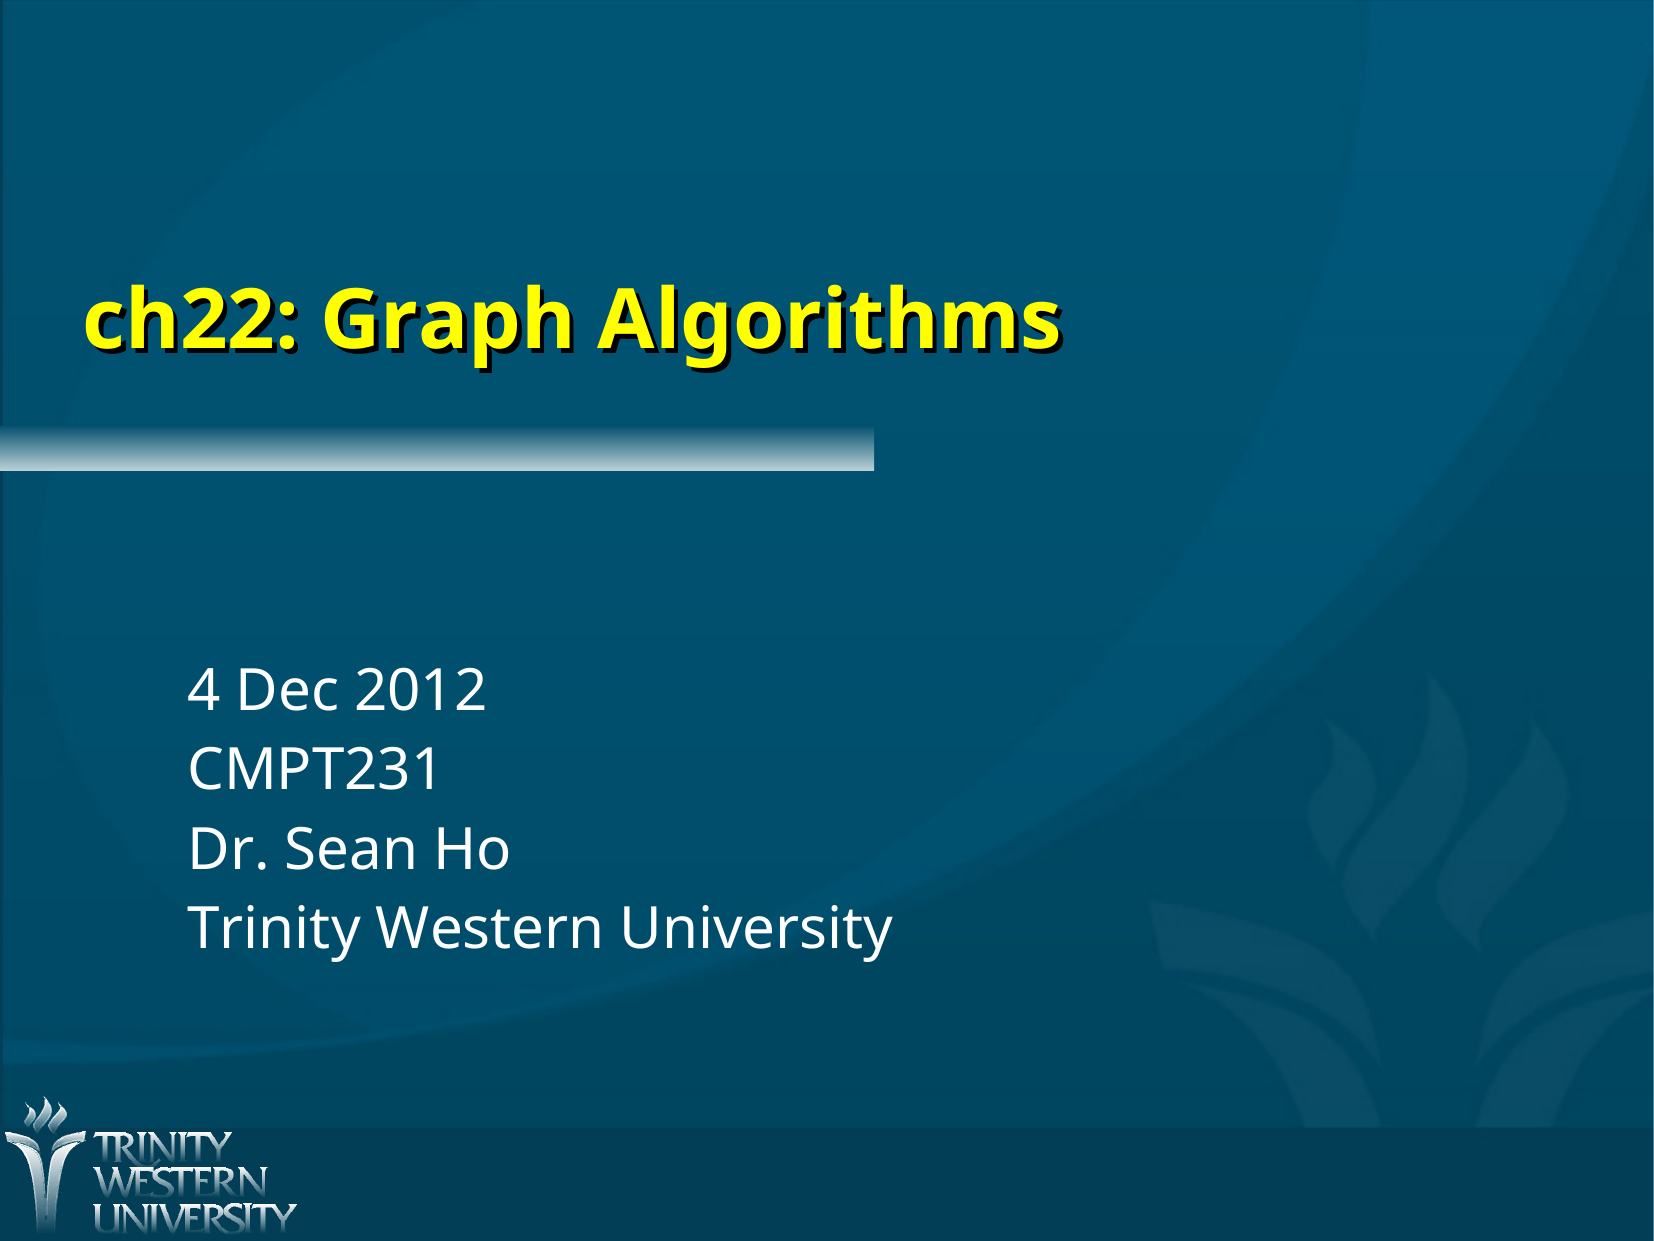

# ch22: Graph Algorithms
4 Dec 2012
CMPT231
Dr. Sean Ho
Trinity Western University